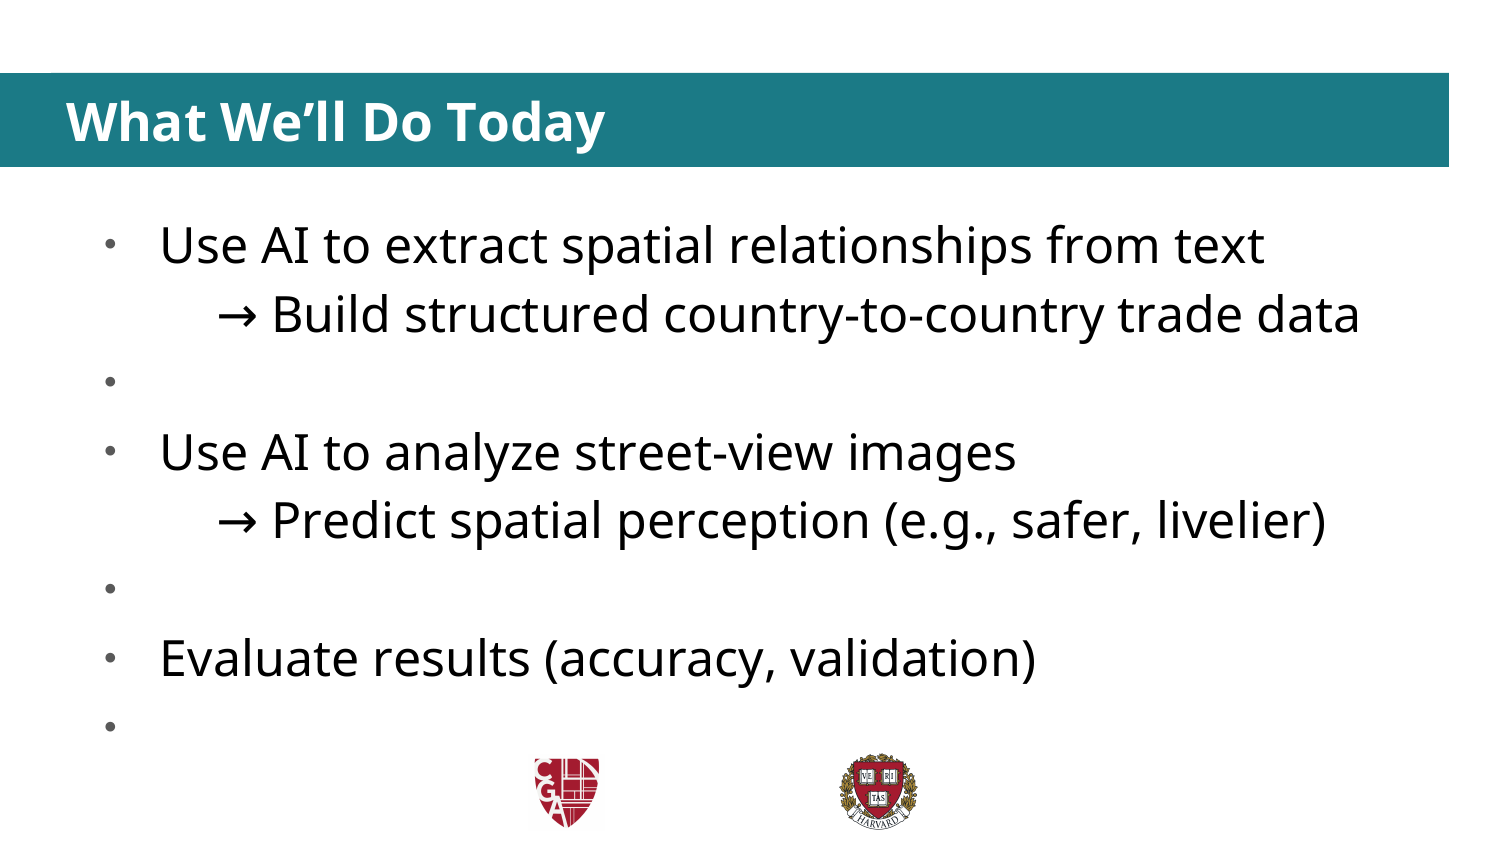

# What We’ll Do Today
Use AI to extract spatial relationships from text
→ Build structured country-to-country trade data
Use AI to analyze street-view images
→ Predict spatial perception (e.g., safer, livelier)
Evaluate results (accuracy, validation)